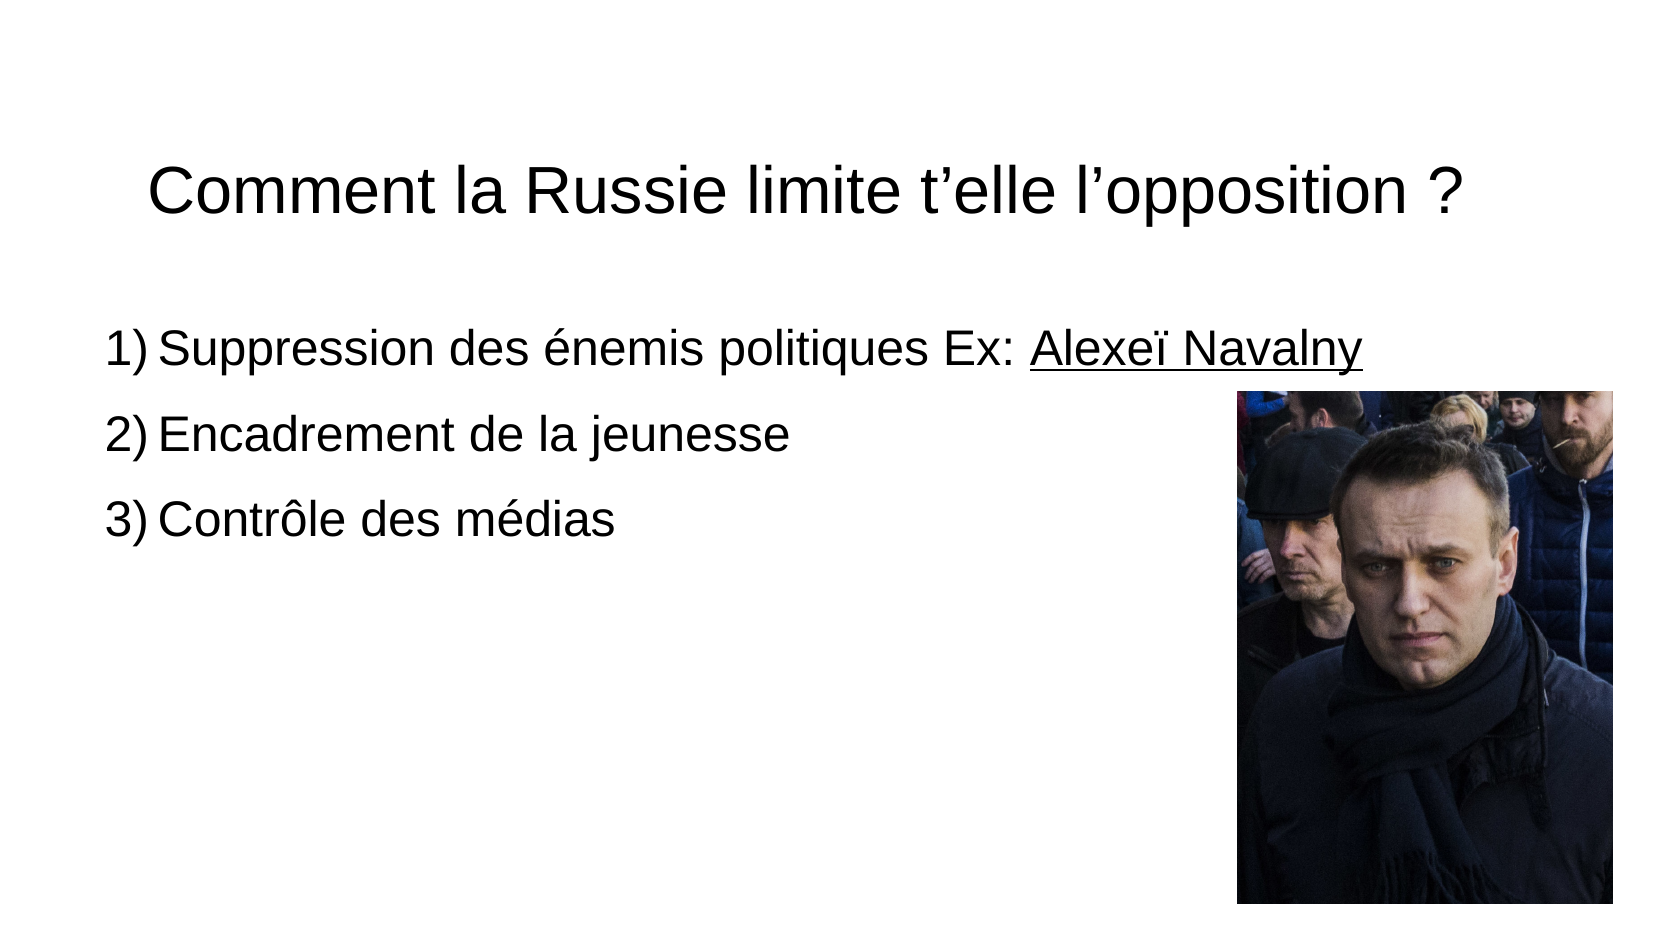

# Comment la Russie limite t’elle l’opposition ?
Suppression des énemis politiques Ex: Alexeï Navalny
Encadrement de la jeunesse
Contrôle des médias